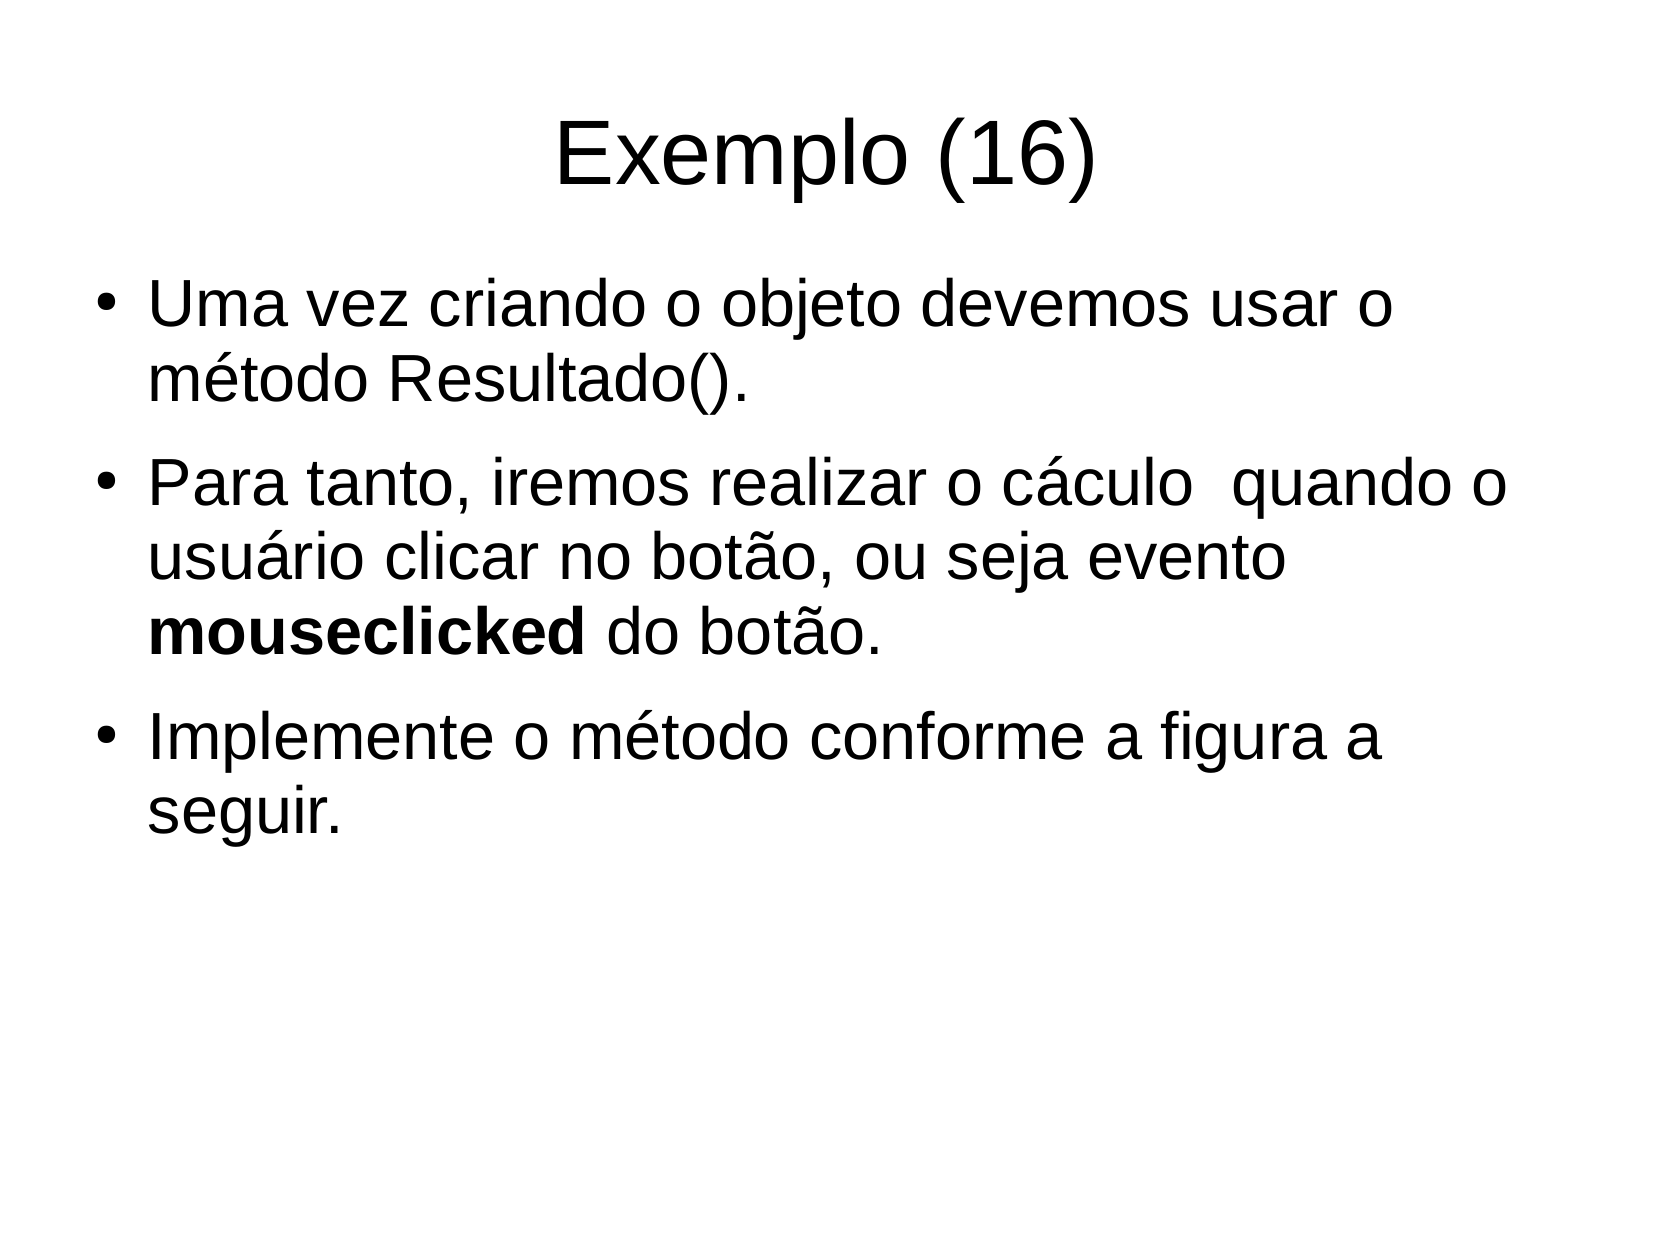

# Exemplo (16)
Uma vez criando o objeto devemos usar o método Resultado().
Para tanto, iremos realizar o cáculo quando o usuário clicar no botão, ou seja evento mouseclicked do botão.
Implemente o método conforme a figura a seguir.